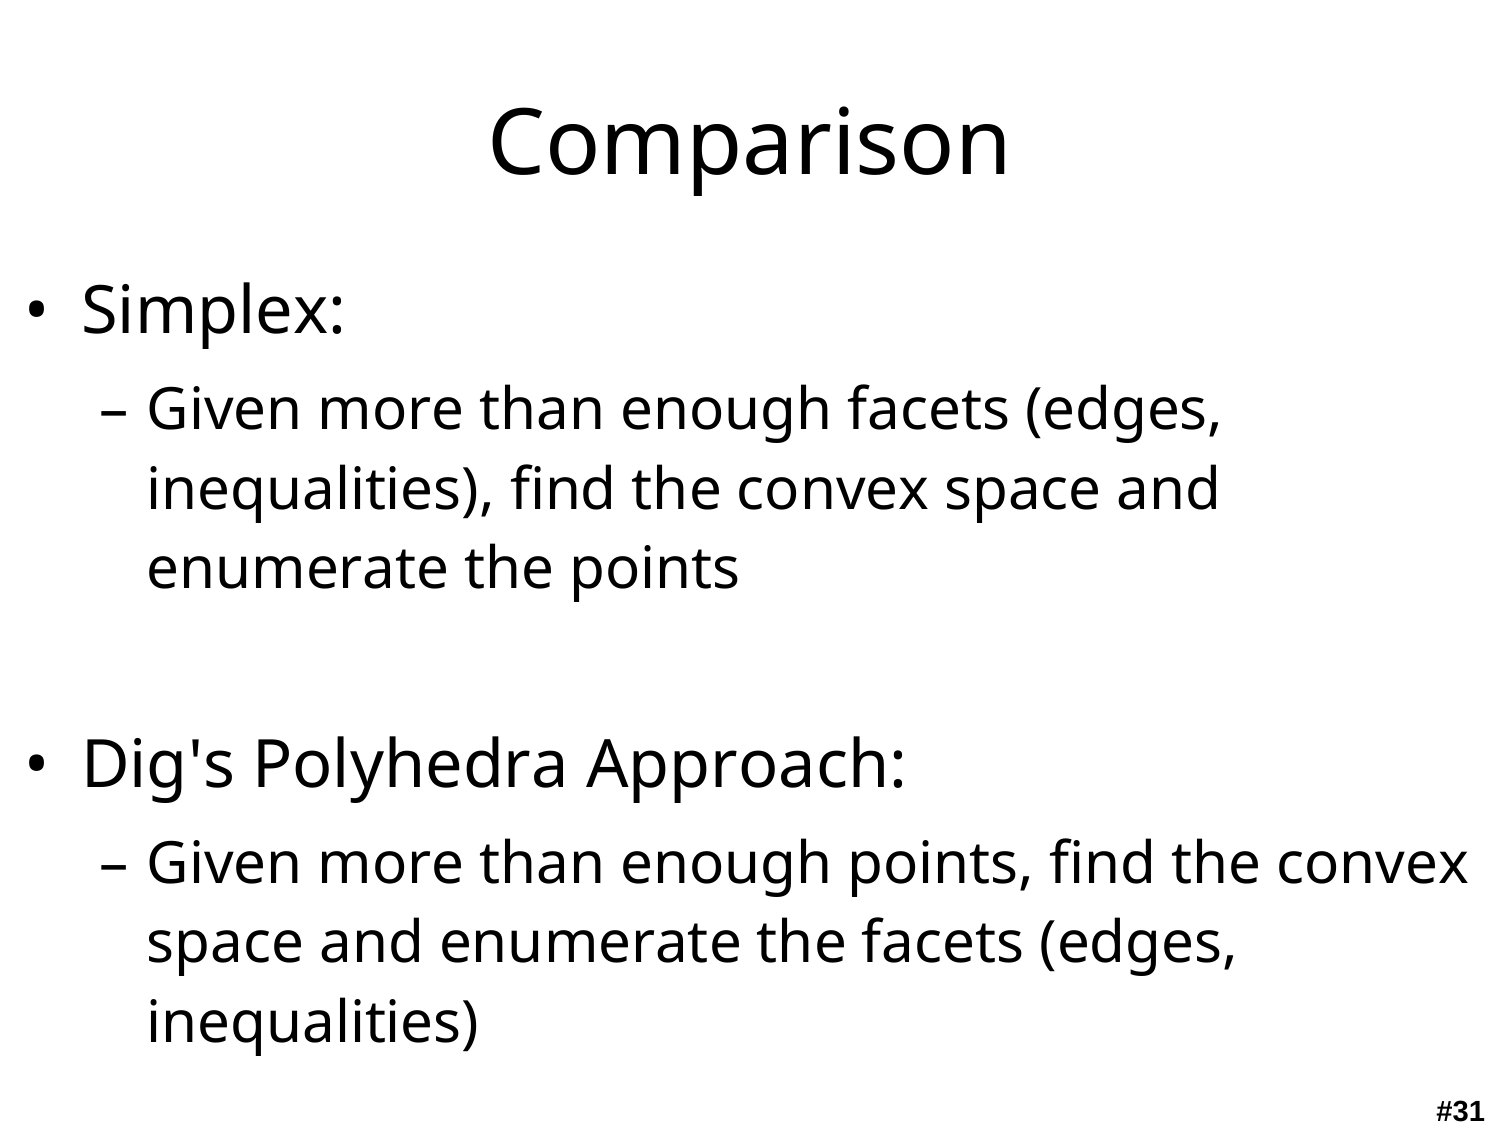

# Comparison
Simplex:
Given more than enough facets (edges, inequalities), find the convex space and enumerate the points
Dig's Polyhedra Approach:
Given more than enough points, find the convex space and enumerate the facets (edges, inequalities)
31